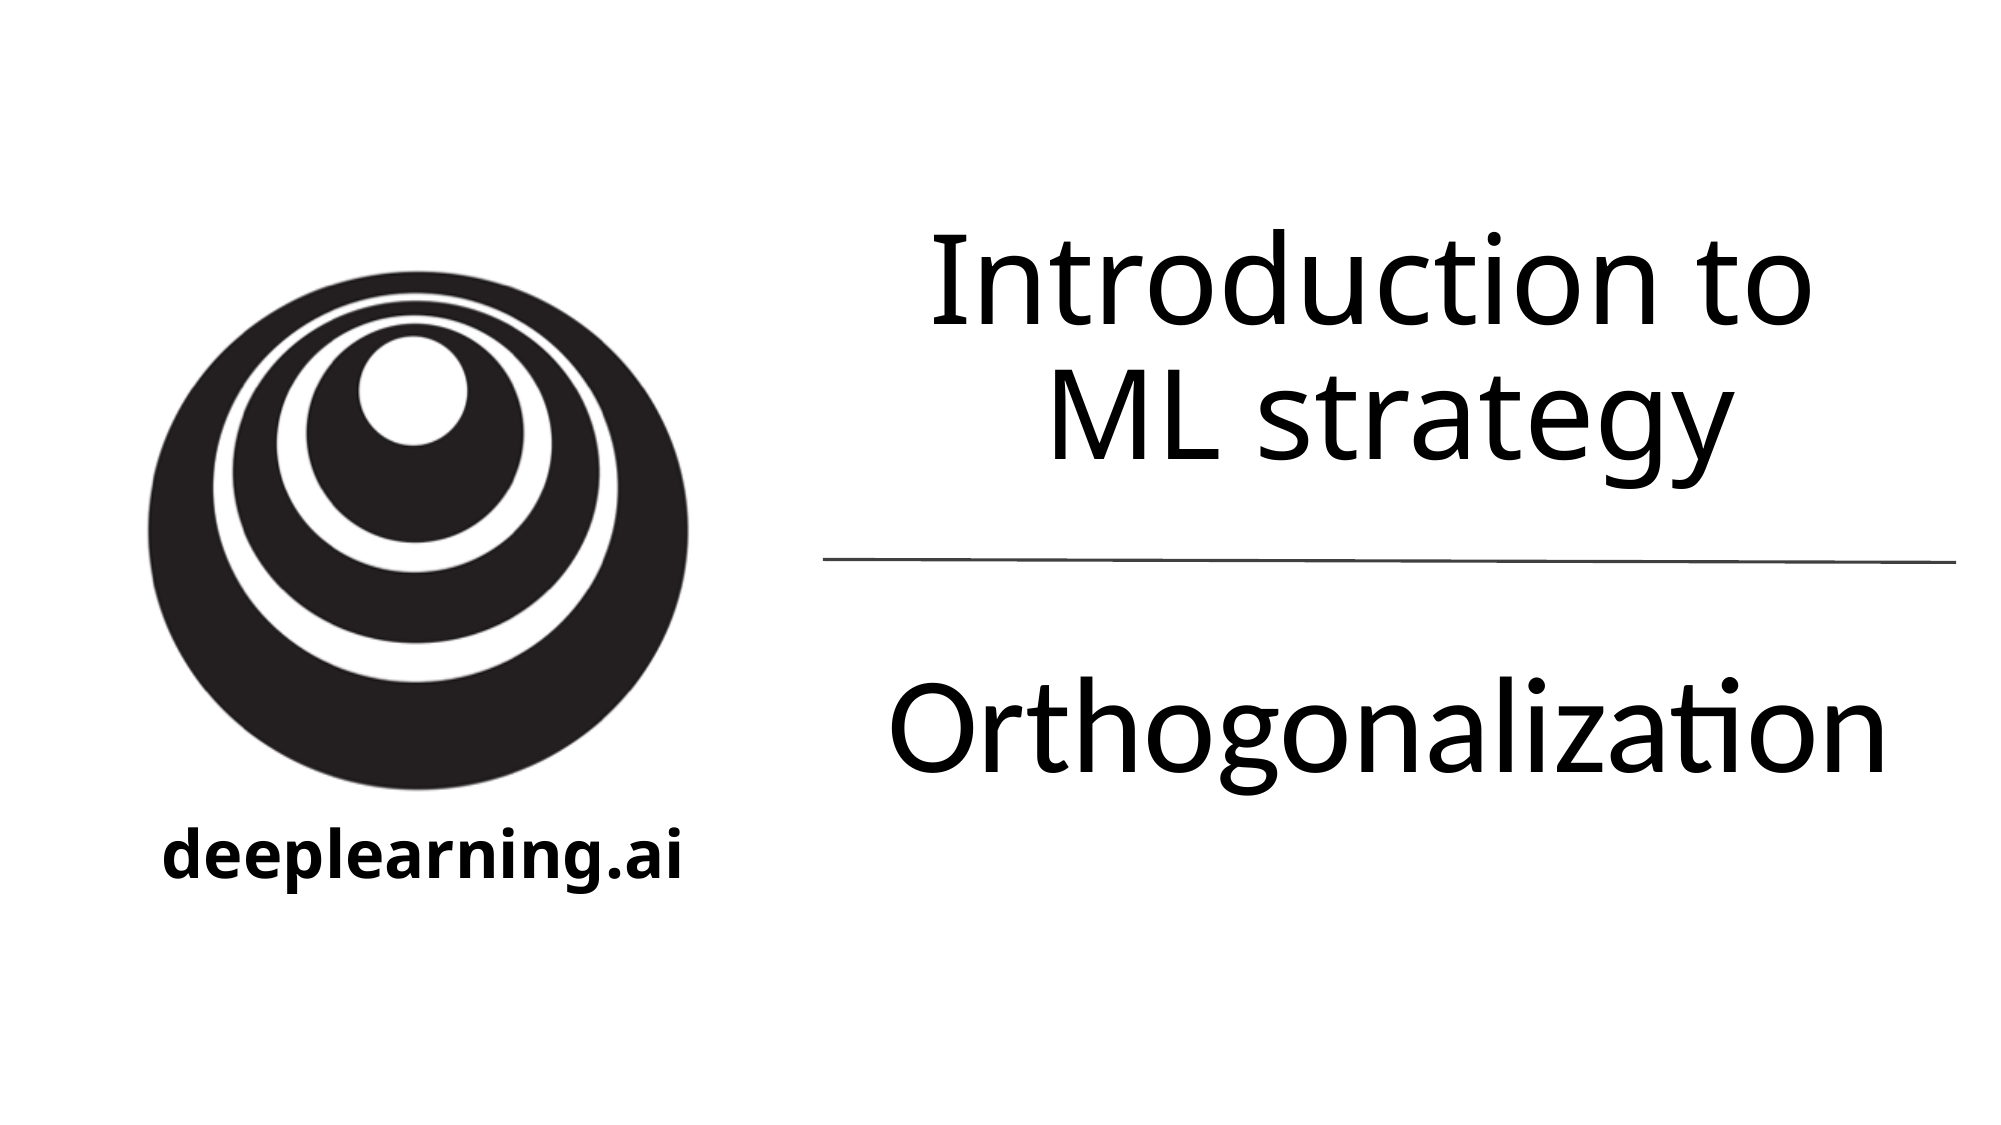

# Introduction to ML strategy
deeplearning.ai
Orthogonalization